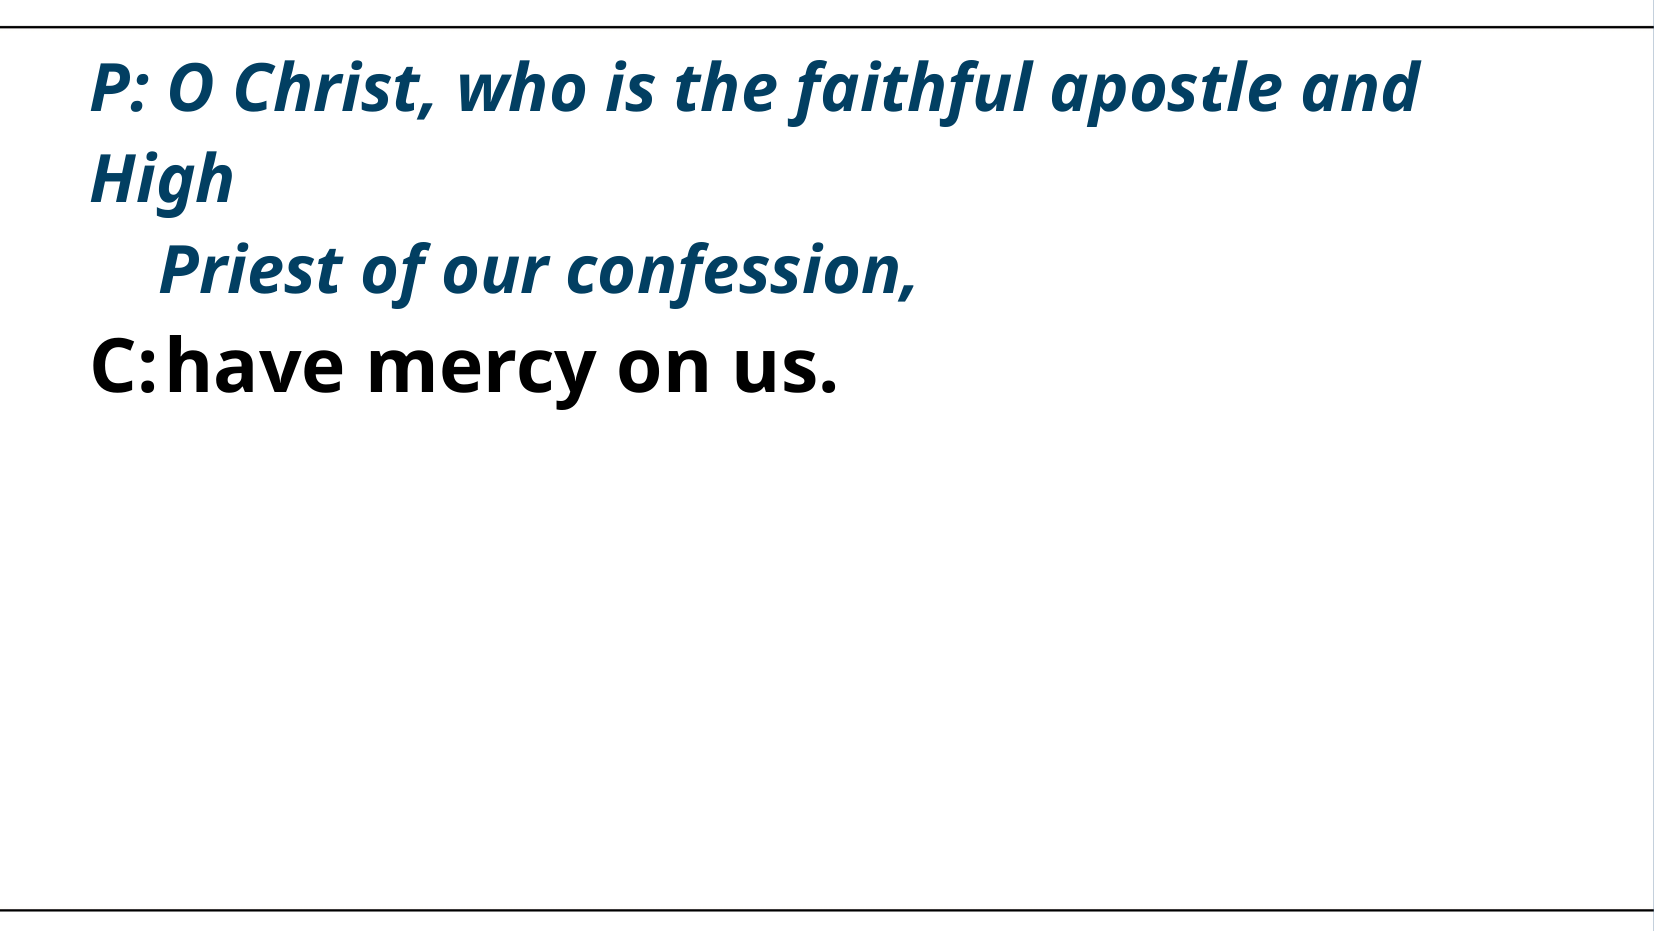

P	: O Christ, who is the faithful apostle and High
 Priest of our confession,
C:	have mercy on us.